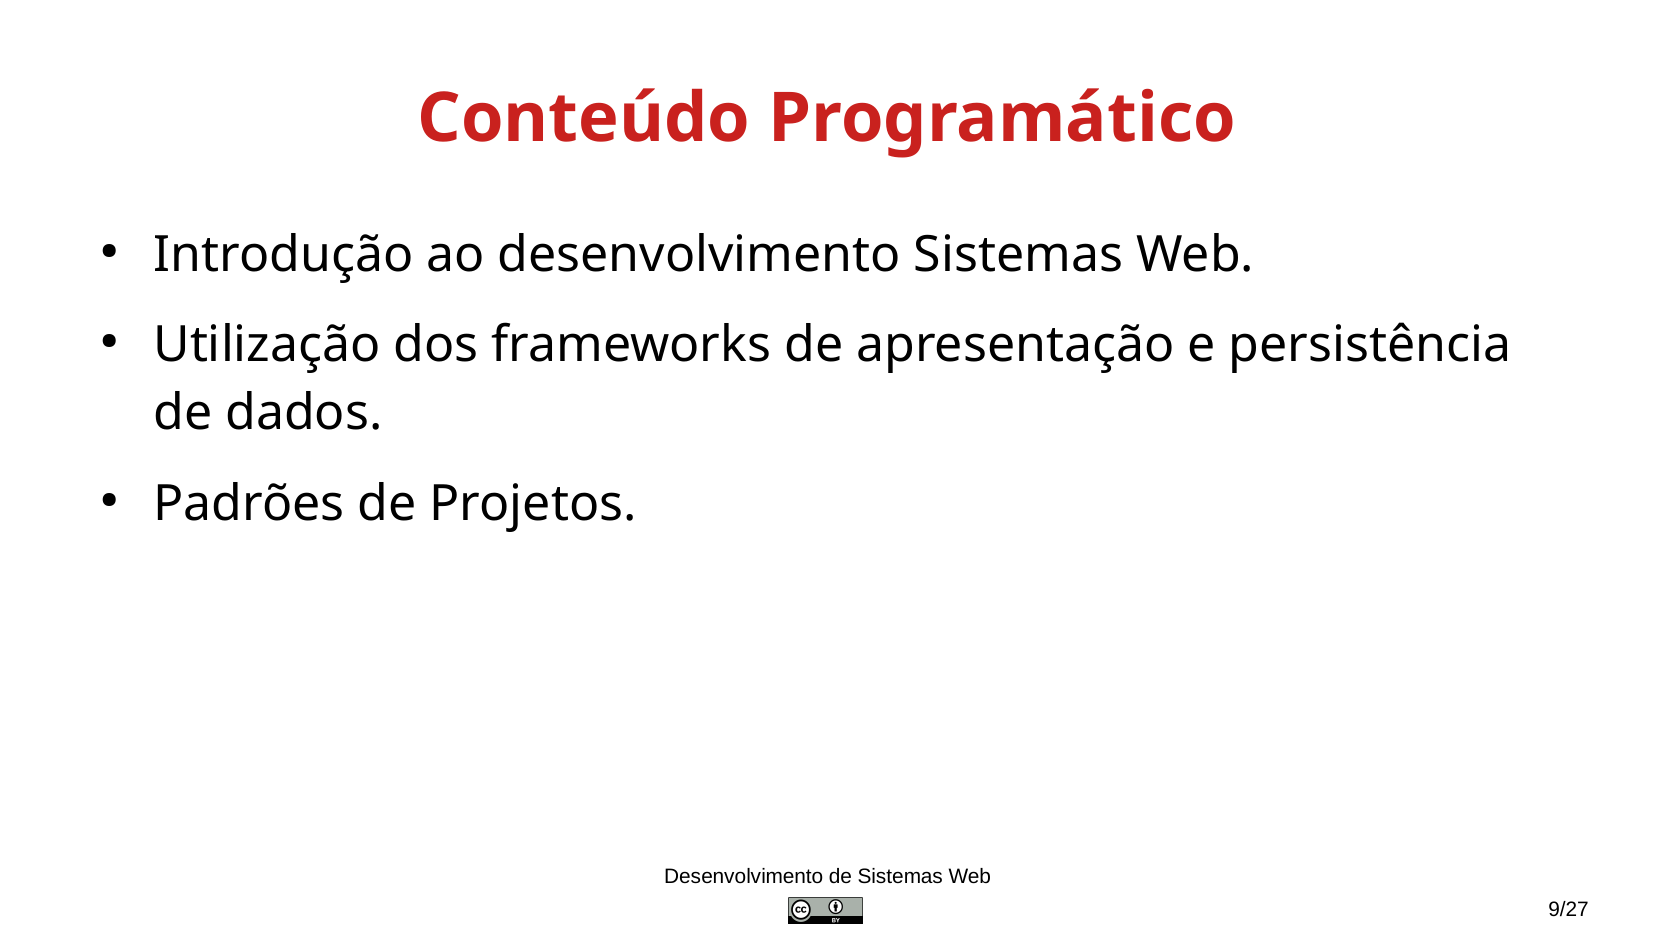

# Conteúdo Programático
Introdução ao desenvolvimento Sistemas Web.
Utilização dos frameworks de apresentação e persistência de dados.
Padrões de Projetos.
9